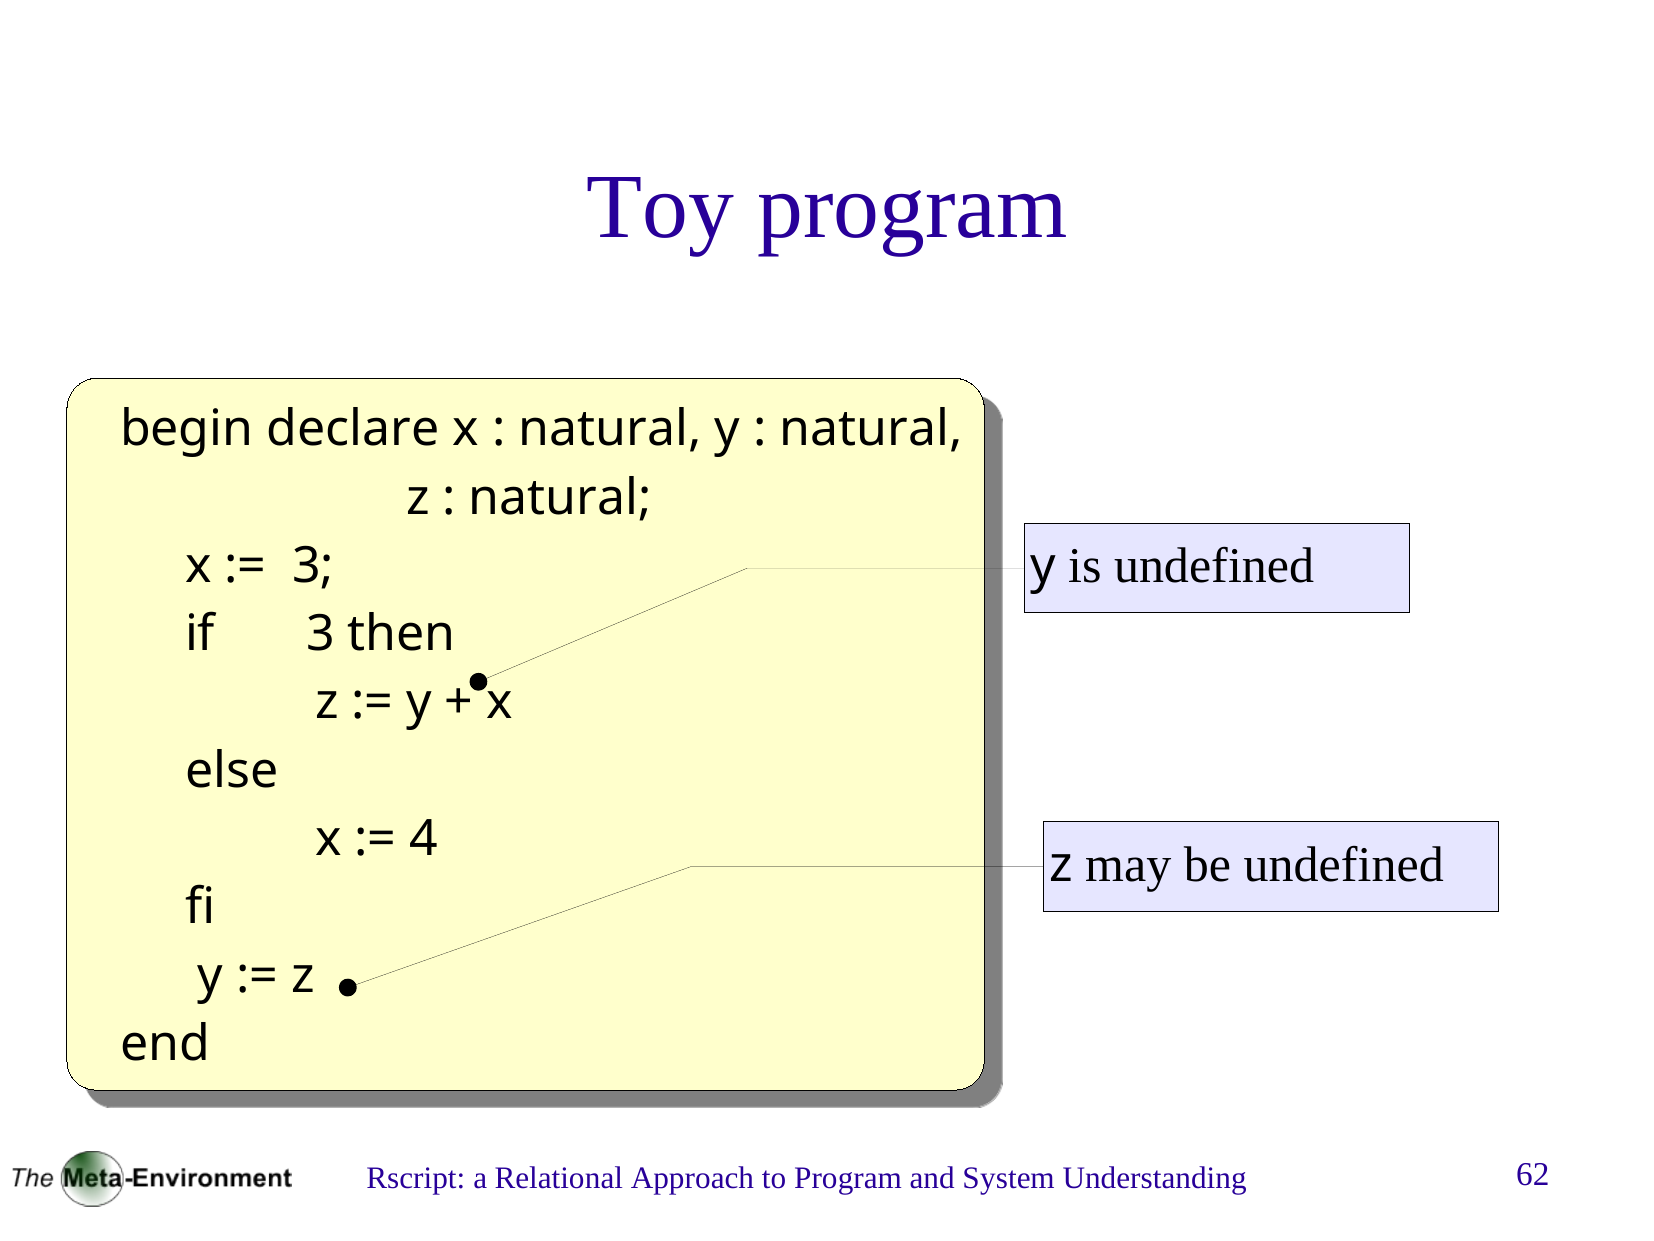

# Toy program
begin declare x : natural, y : natural,
 z : natural;
 x := 3;
 if 3 then
 z := y + x
 else
 x := 4
 fi
 y := z
end